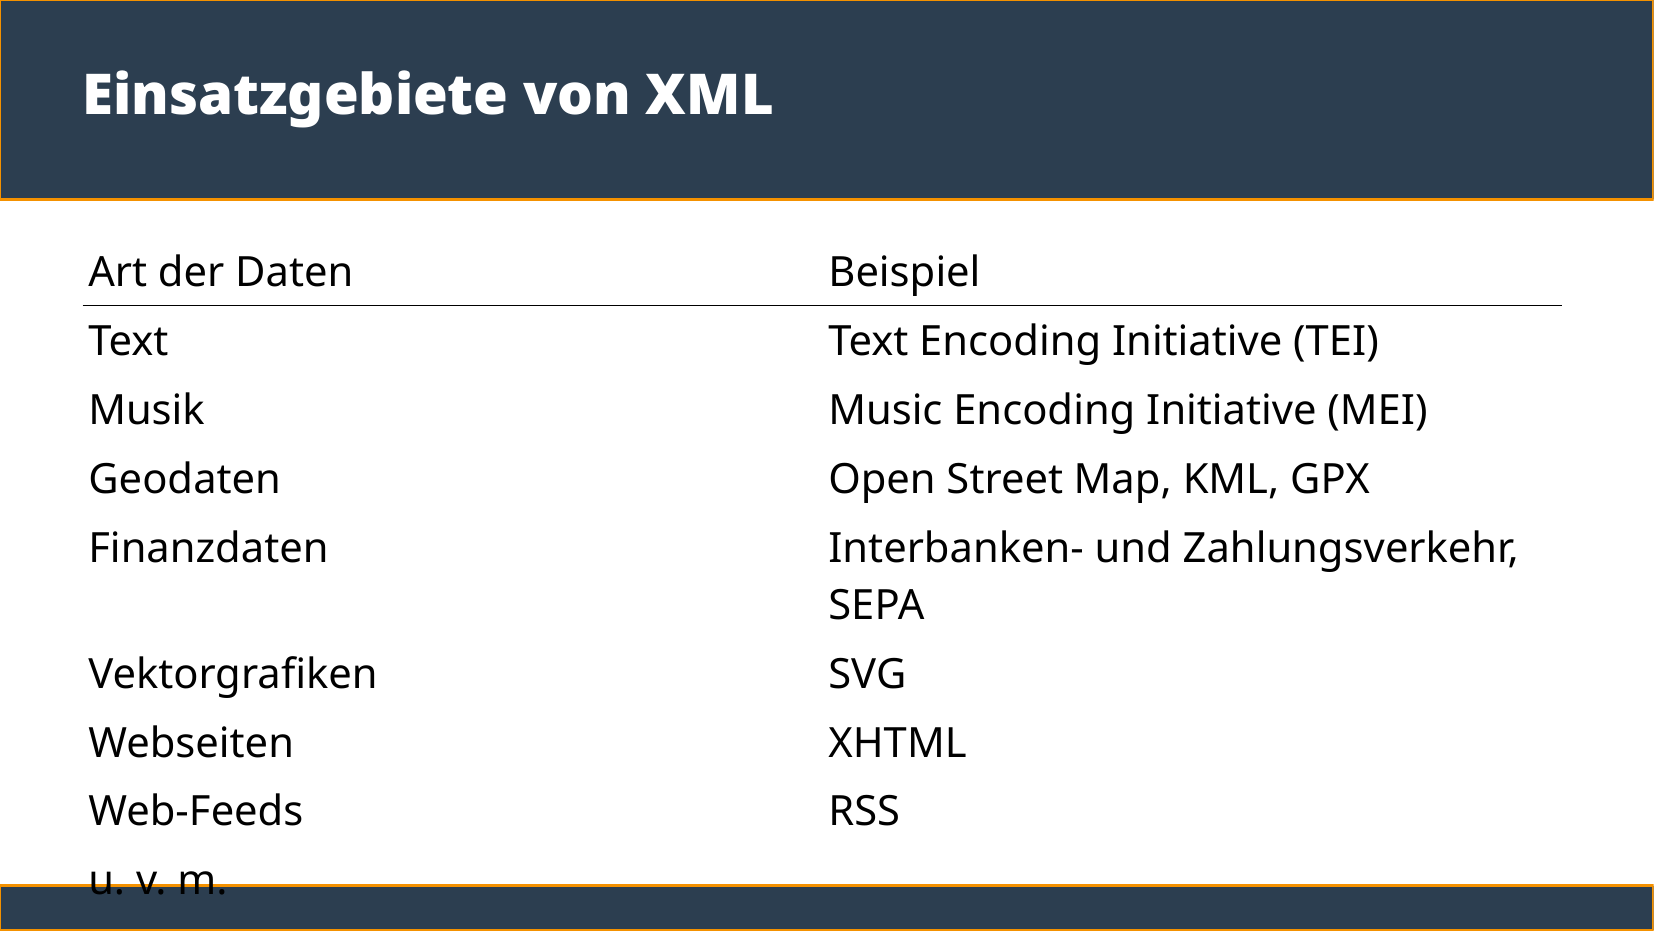

# Einsatzgebiete von XML
| Art der Daten | Beispiel |
| --- | --- |
| Text | Text Encoding Initiative (TEI) |
| Musik | Music Encoding Initiative (MEI) |
| Geodaten | Open Street Map, KML, GPX |
| Finanzdaten | Interbanken- und Zahlungsverkehr, SEPA |
| Vektorgrafiken | SVG |
| Webseiten | XHTML |
| Web-Feeds | RSS |
| u. v. m. | |